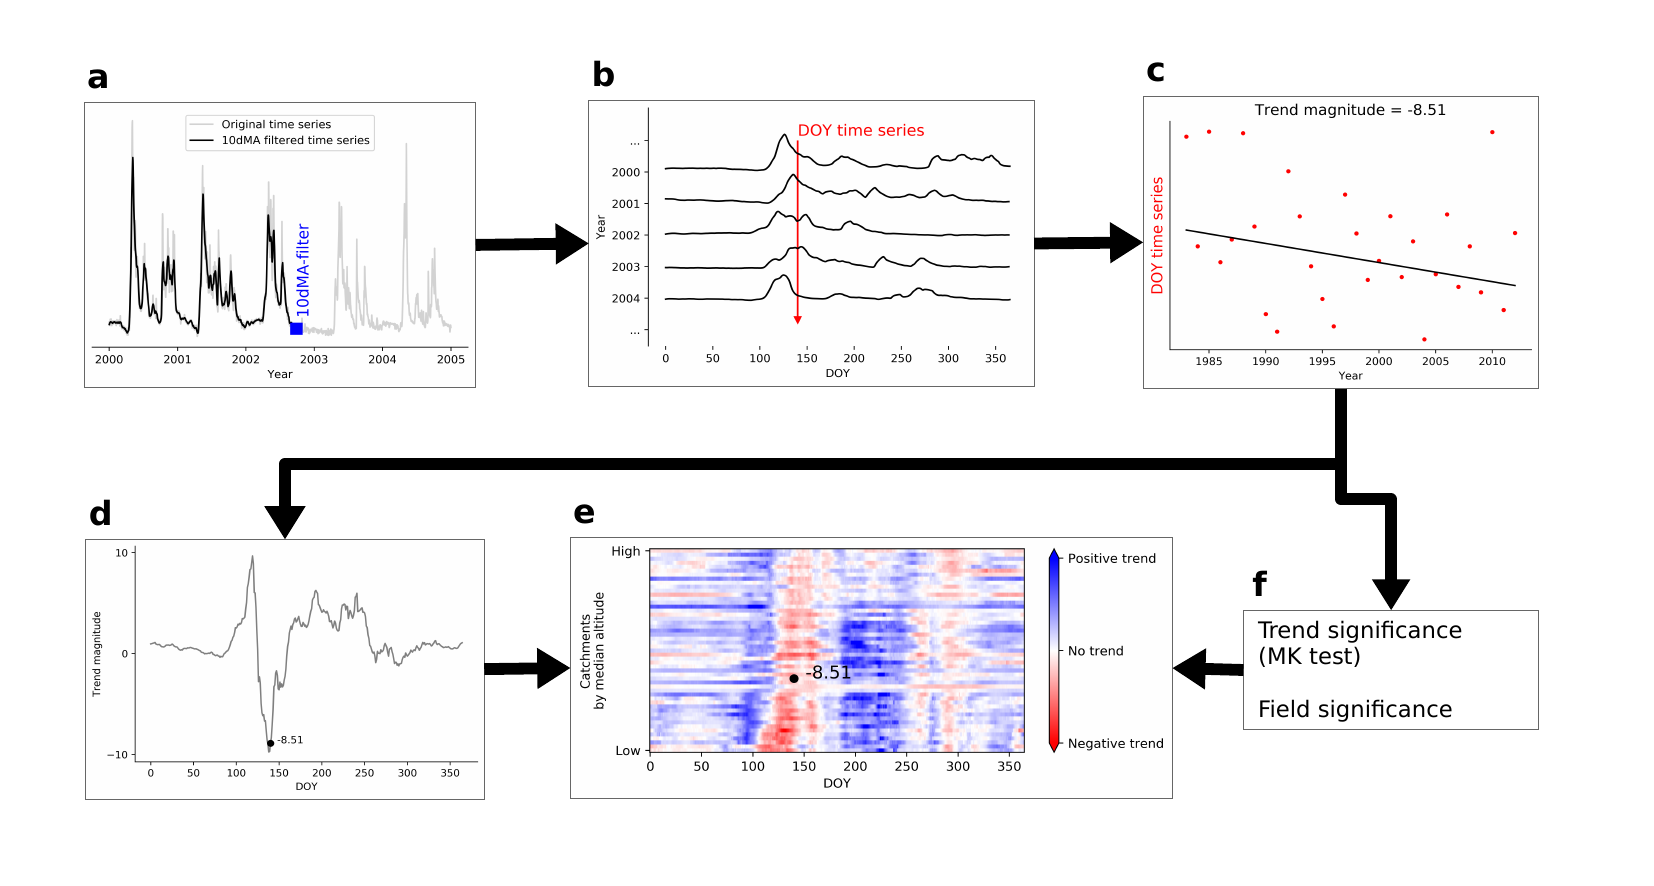

c
b
a
e
d
f
Trend significance
(MK test)
Field significance